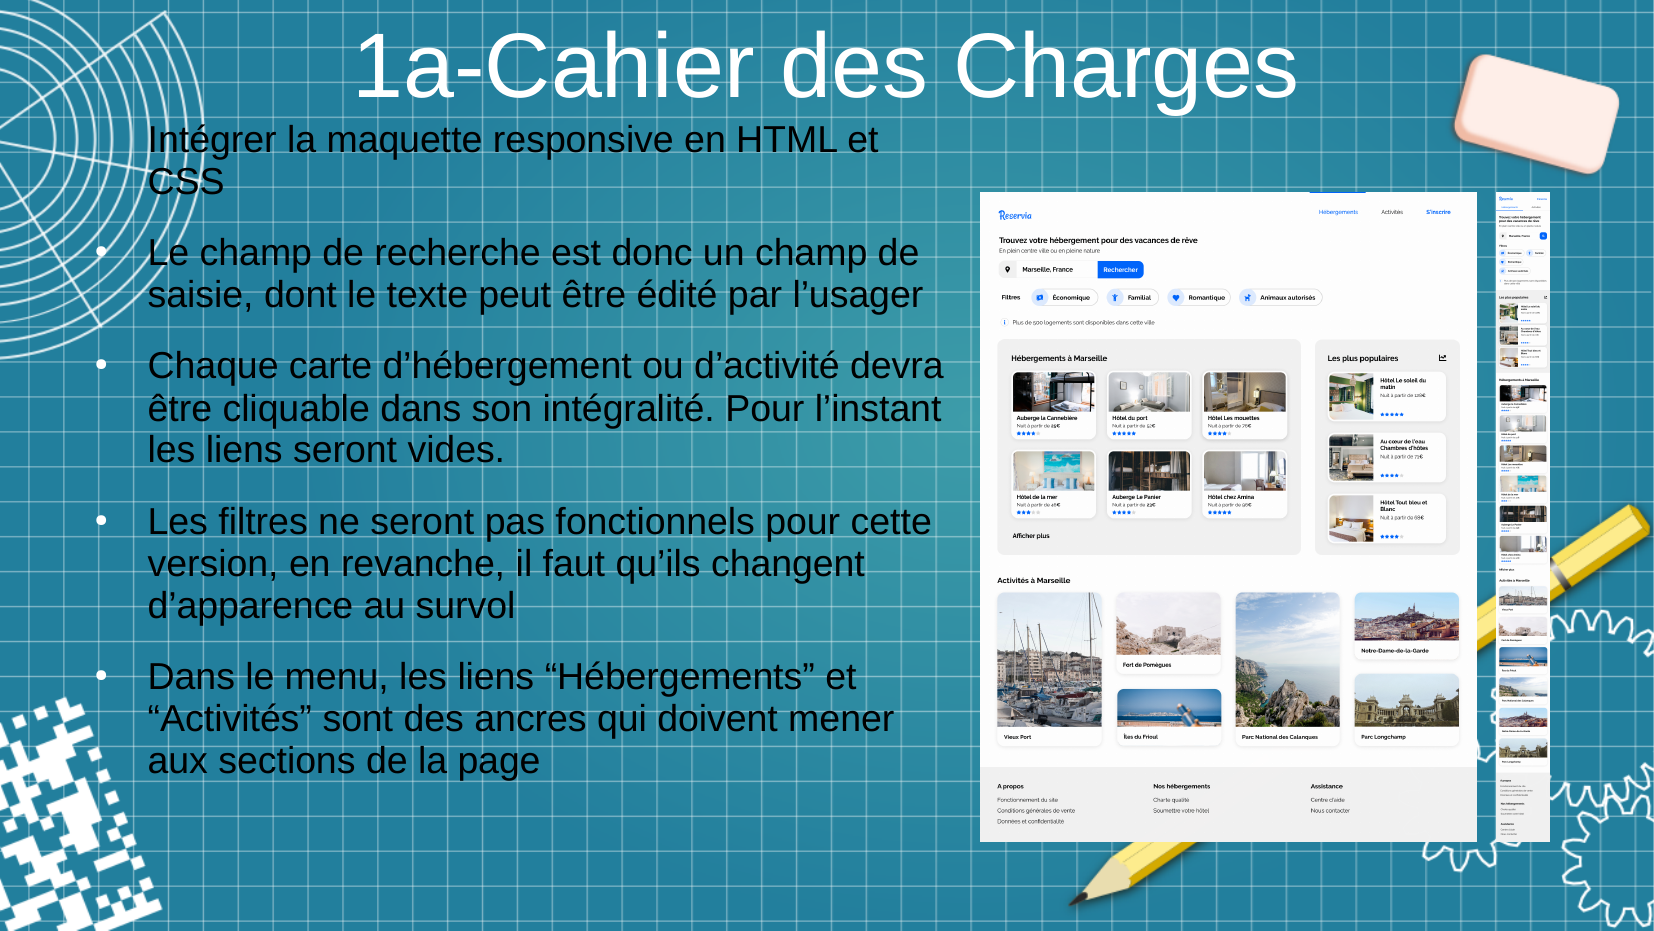

# 1a-Cahier des Charges
Intégrer la maquette responsive en HTML et CSS
Le champ de recherche est donc un champ de saisie, dont le texte peut être édité par l’usager
Chaque carte d’hébergement ou d’activité devra être cliquable dans son intégralité. Pour l’instant les liens seront vides.
Les filtres ne seront pas fonctionnels pour cette version, en revanche, il faut qu’ils changent d’apparence au survol
Dans le menu, les liens “Hébergements” et “Activités” sont des ancres qui doivent mener aux sections de la page